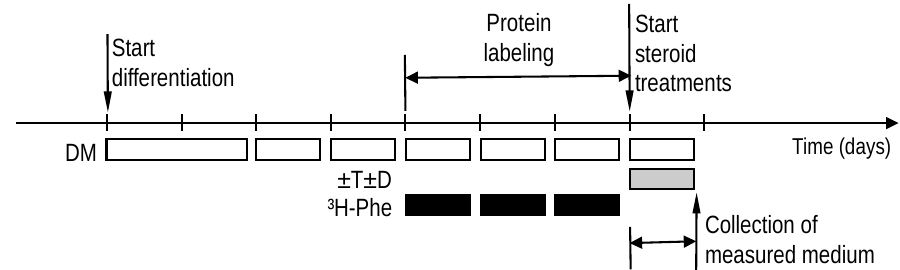

Protein
labeling
Start
steroid
treatments
Start
differentiation
Time (days)
DM
±T±D
³H-Phe
Collection of measured medium